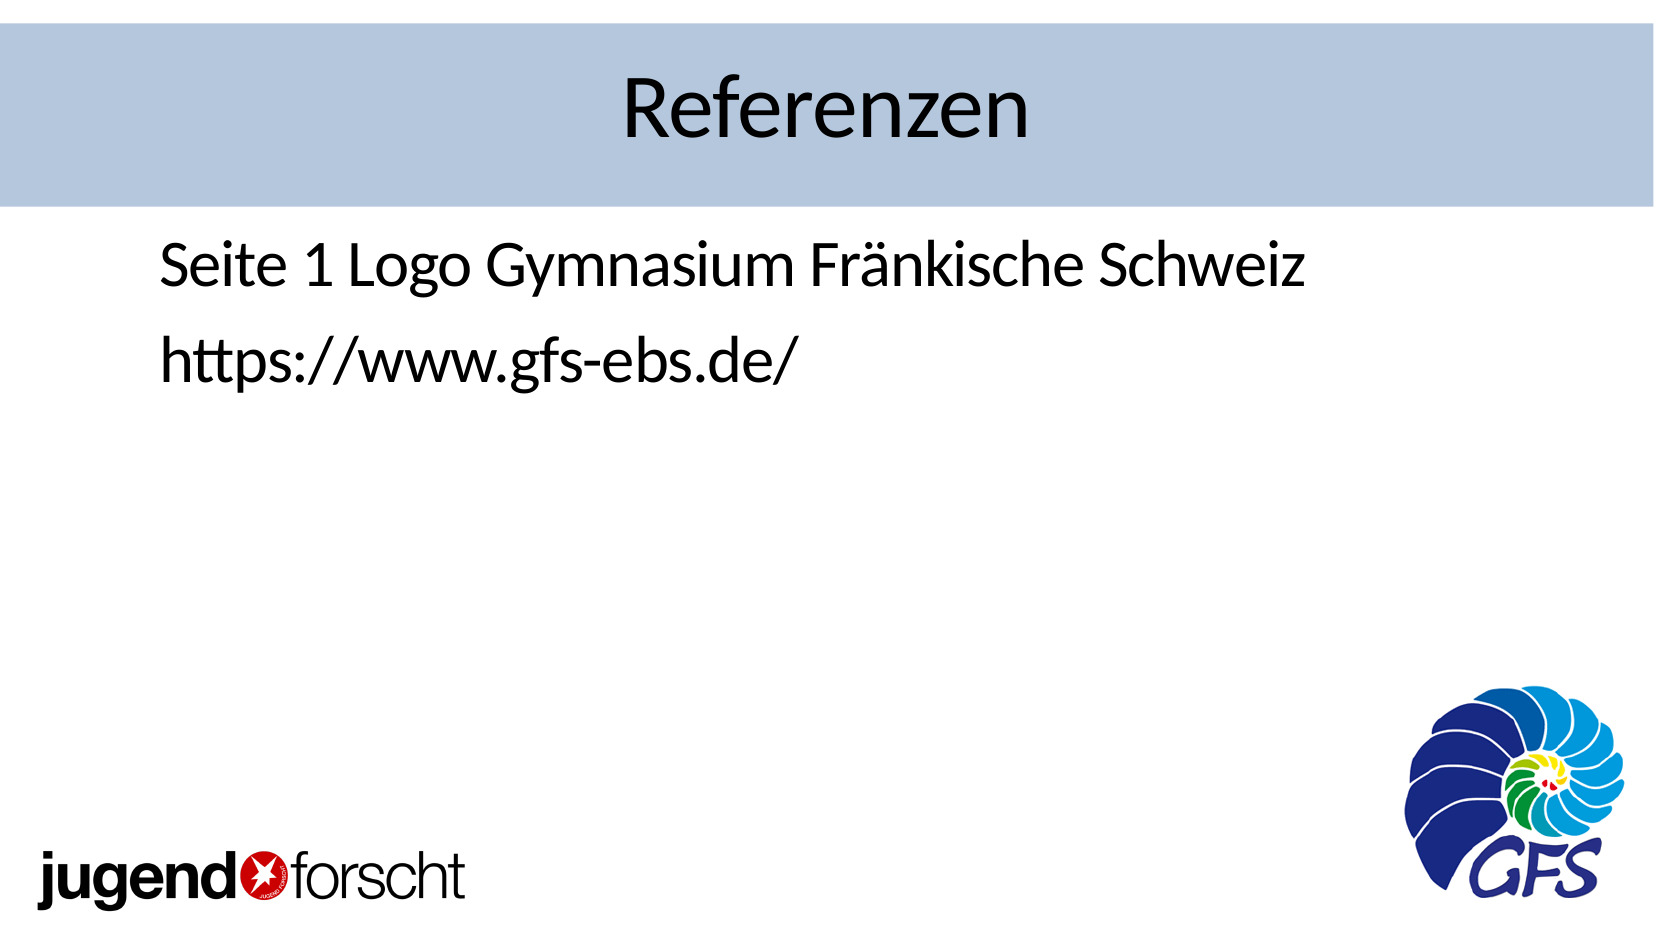

# Referenzen
Seite 1 Logo Gymnasium Fränkische Schweiz
https://www.gfs-ebs.de/